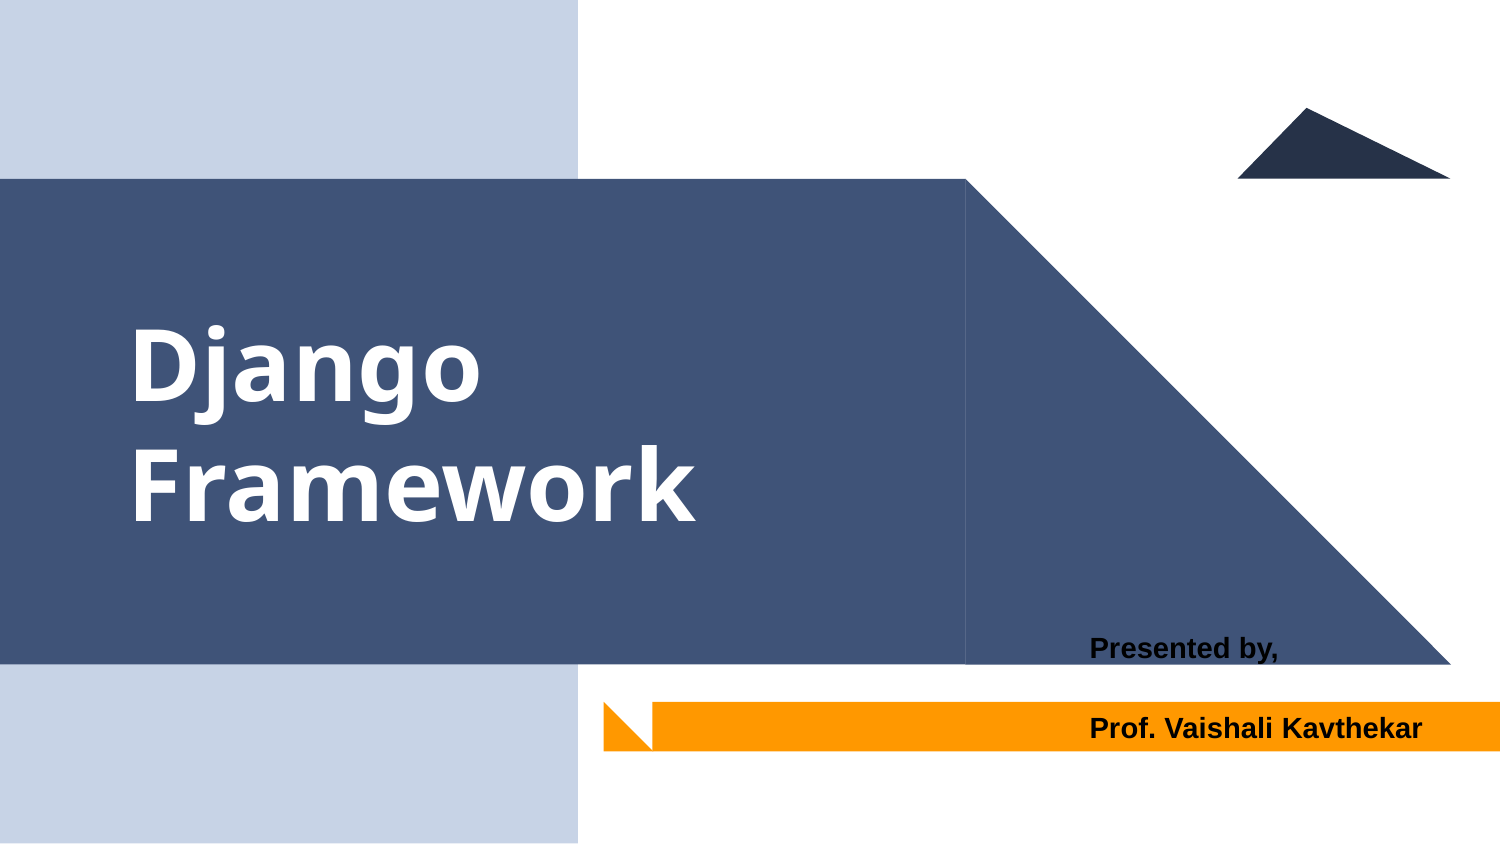

Django Framework
Presented by,
Prof. Vaishali Kavthekar